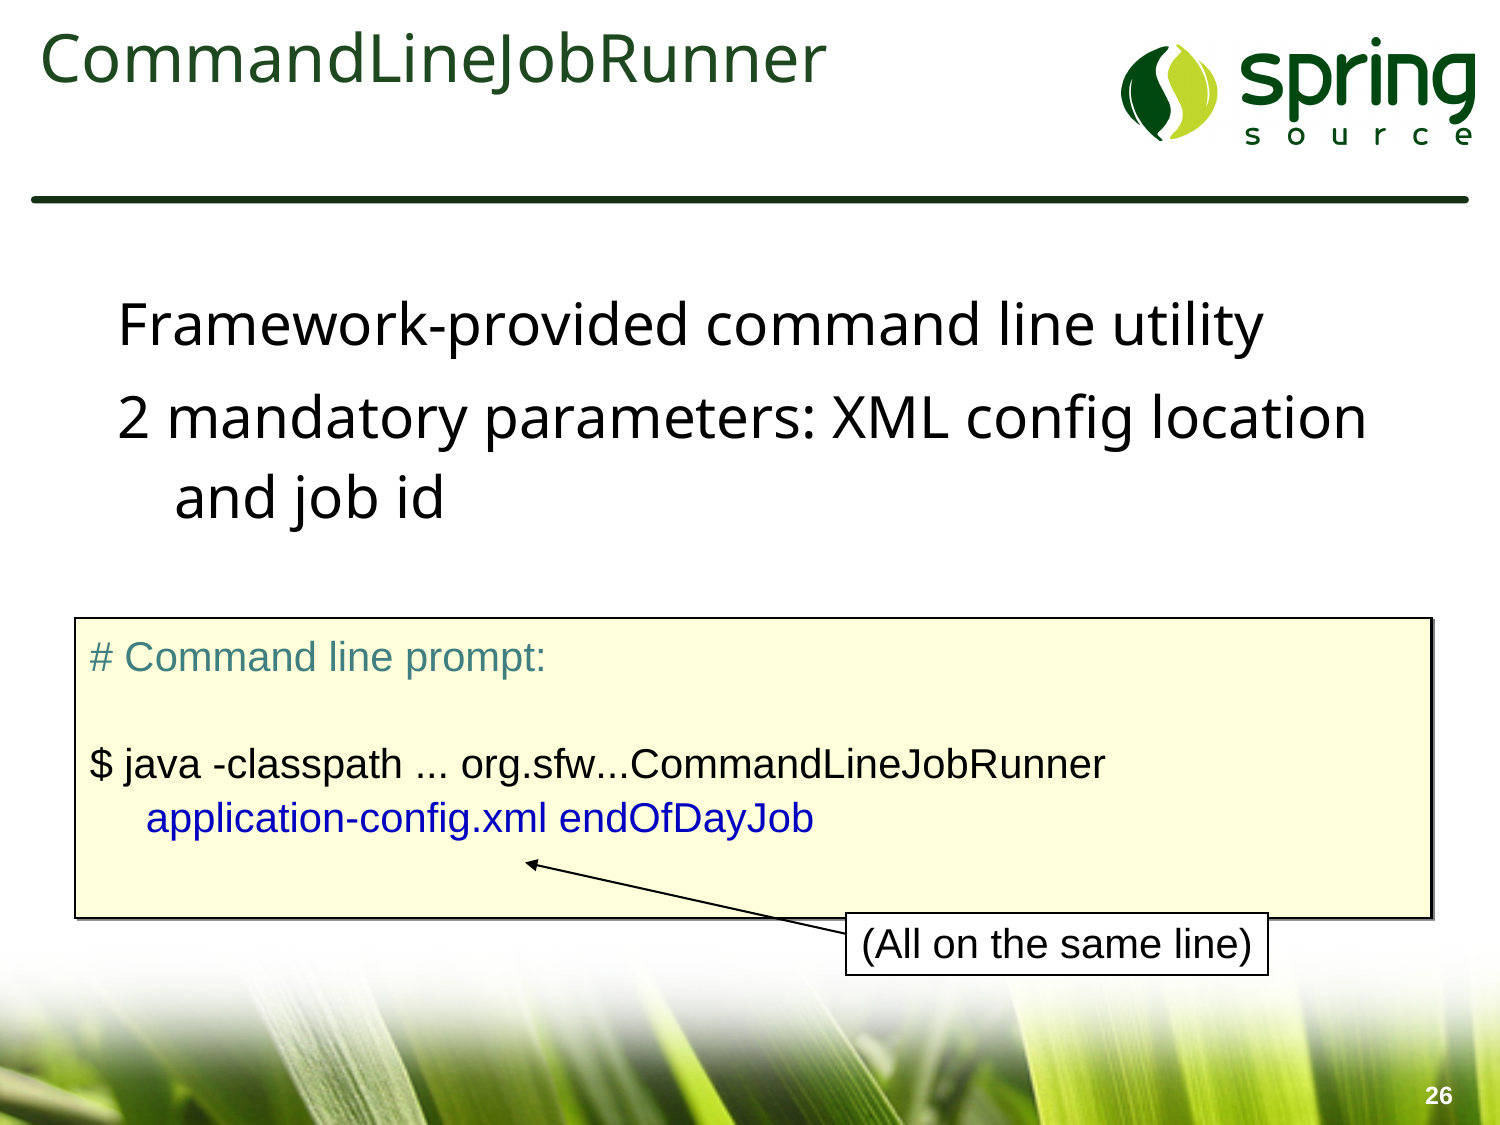

# CommandLineJobRunner
Framework-provided command line utility
2 mandatory parameters: XML config location and job id
# Command line prompt:
$ java -classpath ... org.sfw...CommandLineJobRunner
	application-config.xml endOfDayJob
(All on the same line)